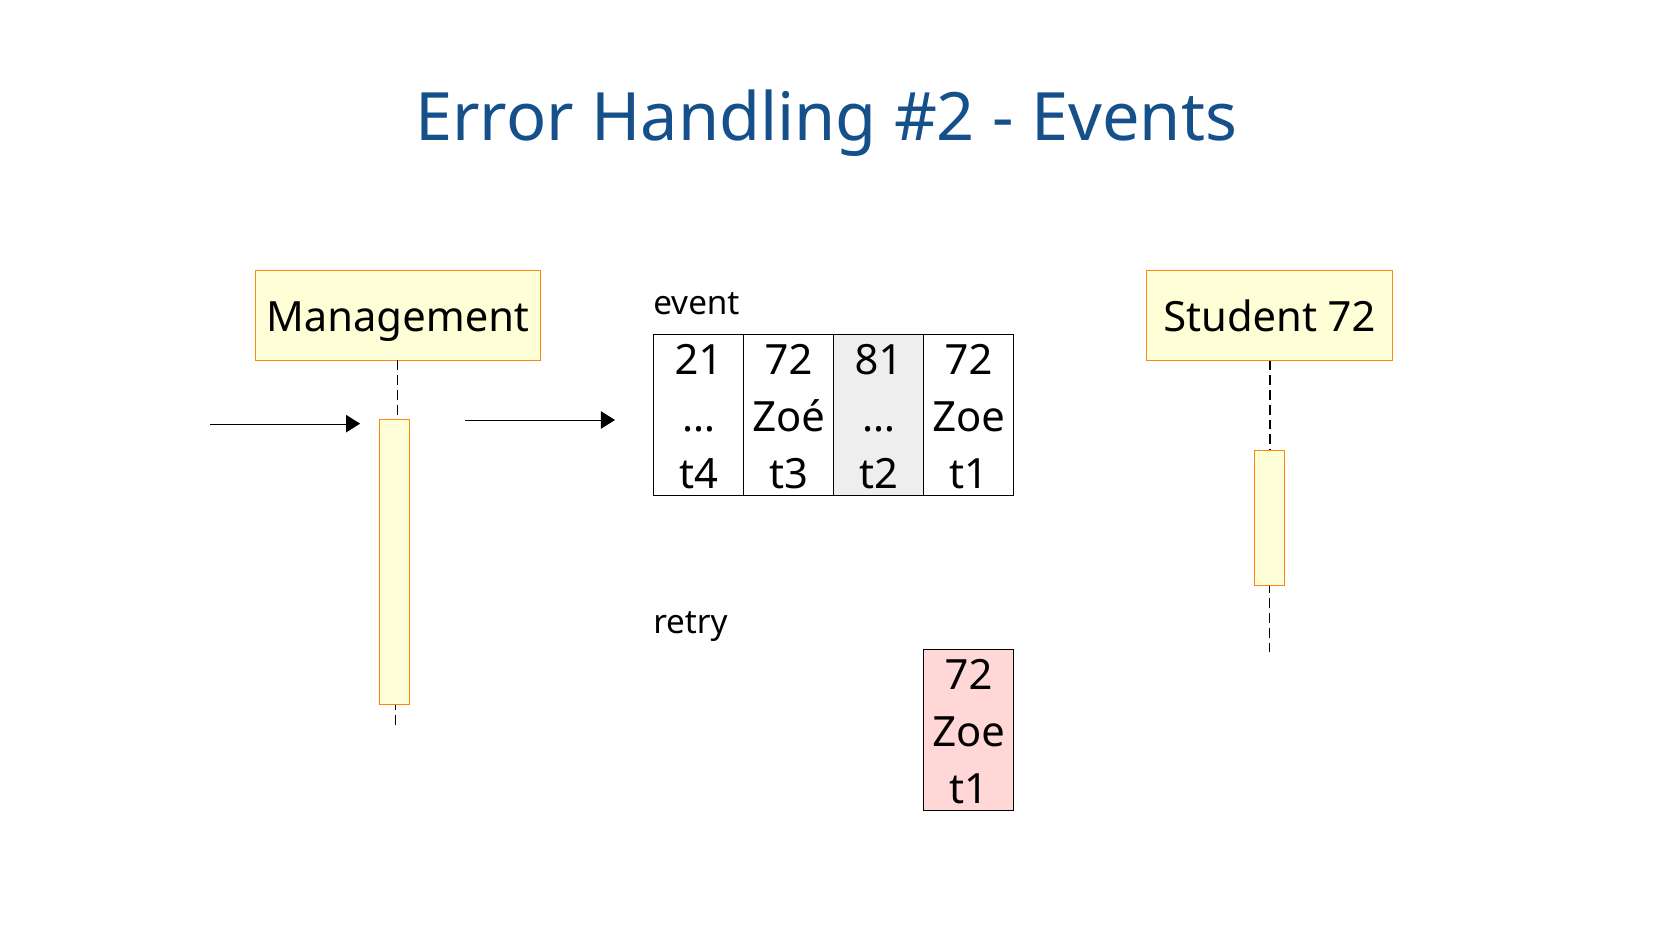

# Error Handling #2 - Events
Management
Student 72
event
21
…
t4
72
Zoé
t3
81
…
t2
72
Zoe
t1
retry
72
Zoe
t1